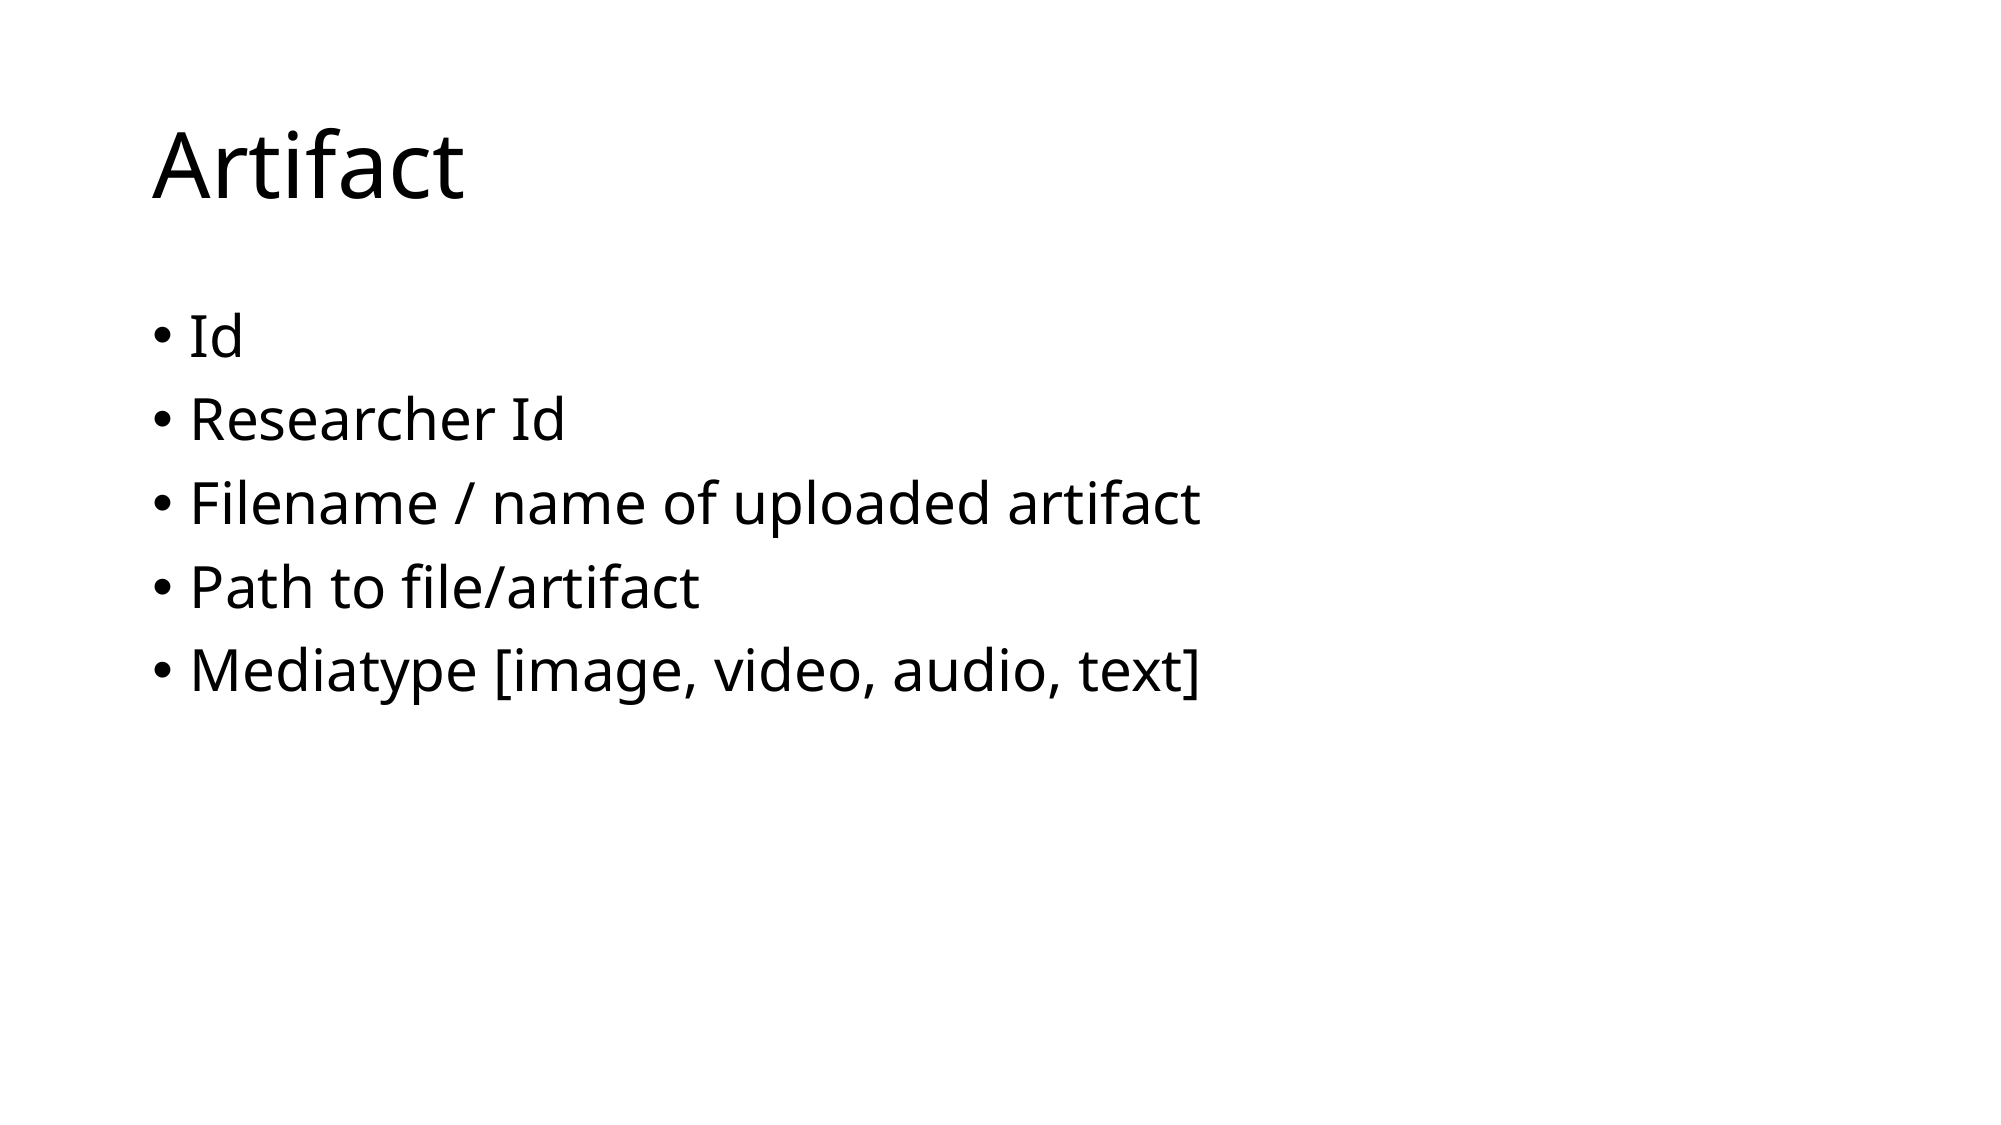

# Artifact
Id
Researcher Id
Filename / name of uploaded artifact
Path to file/artifact
Mediatype [image, video, audio, text]